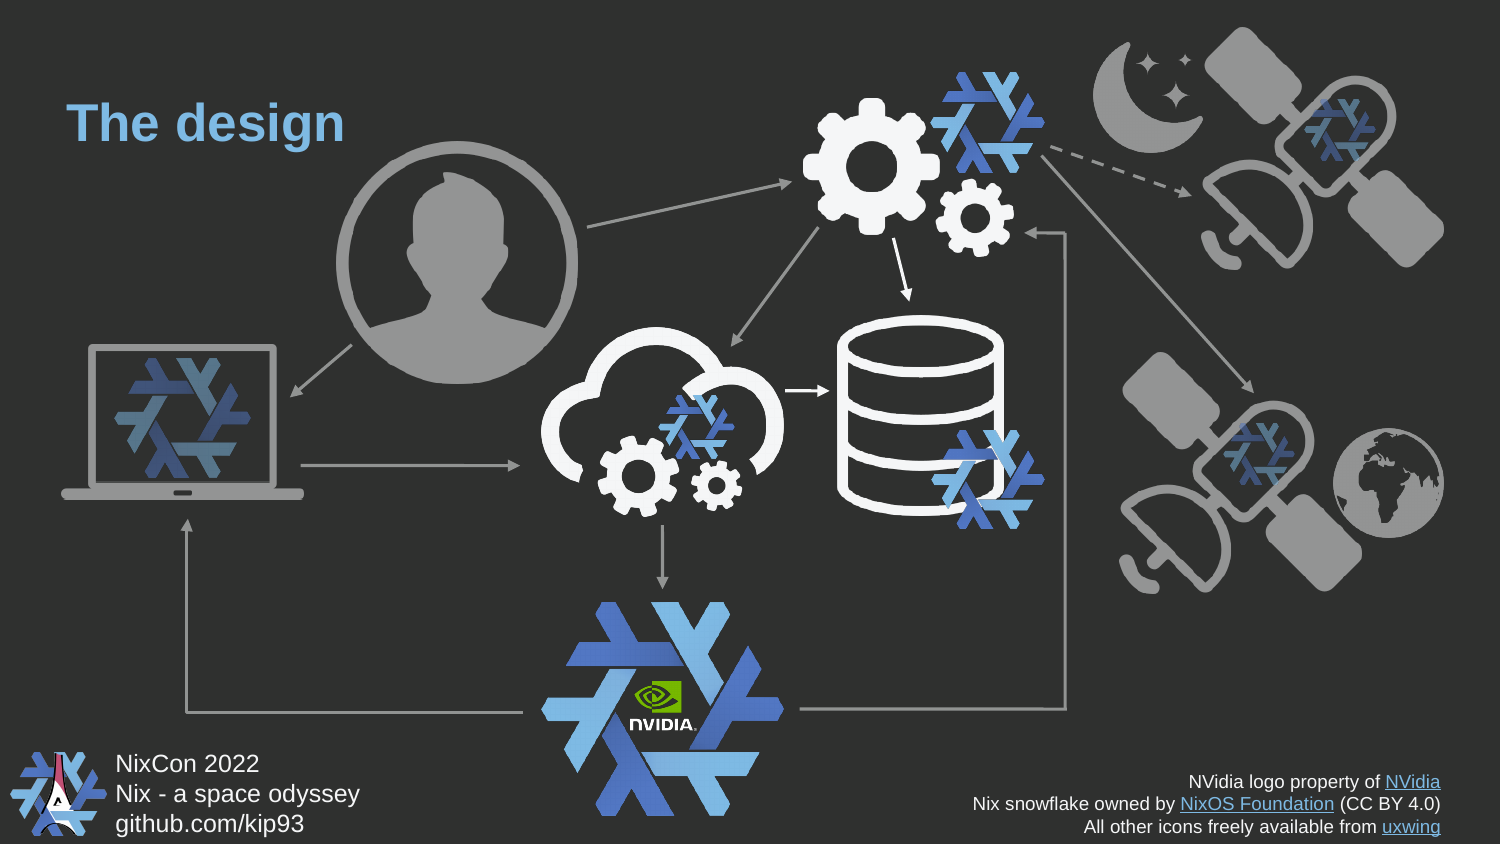

# The design
NVidia logo property of NVidia
Nix snowflake owned by NixOS Foundation (CC BY 4.0)
All other icons freely available from uxwing